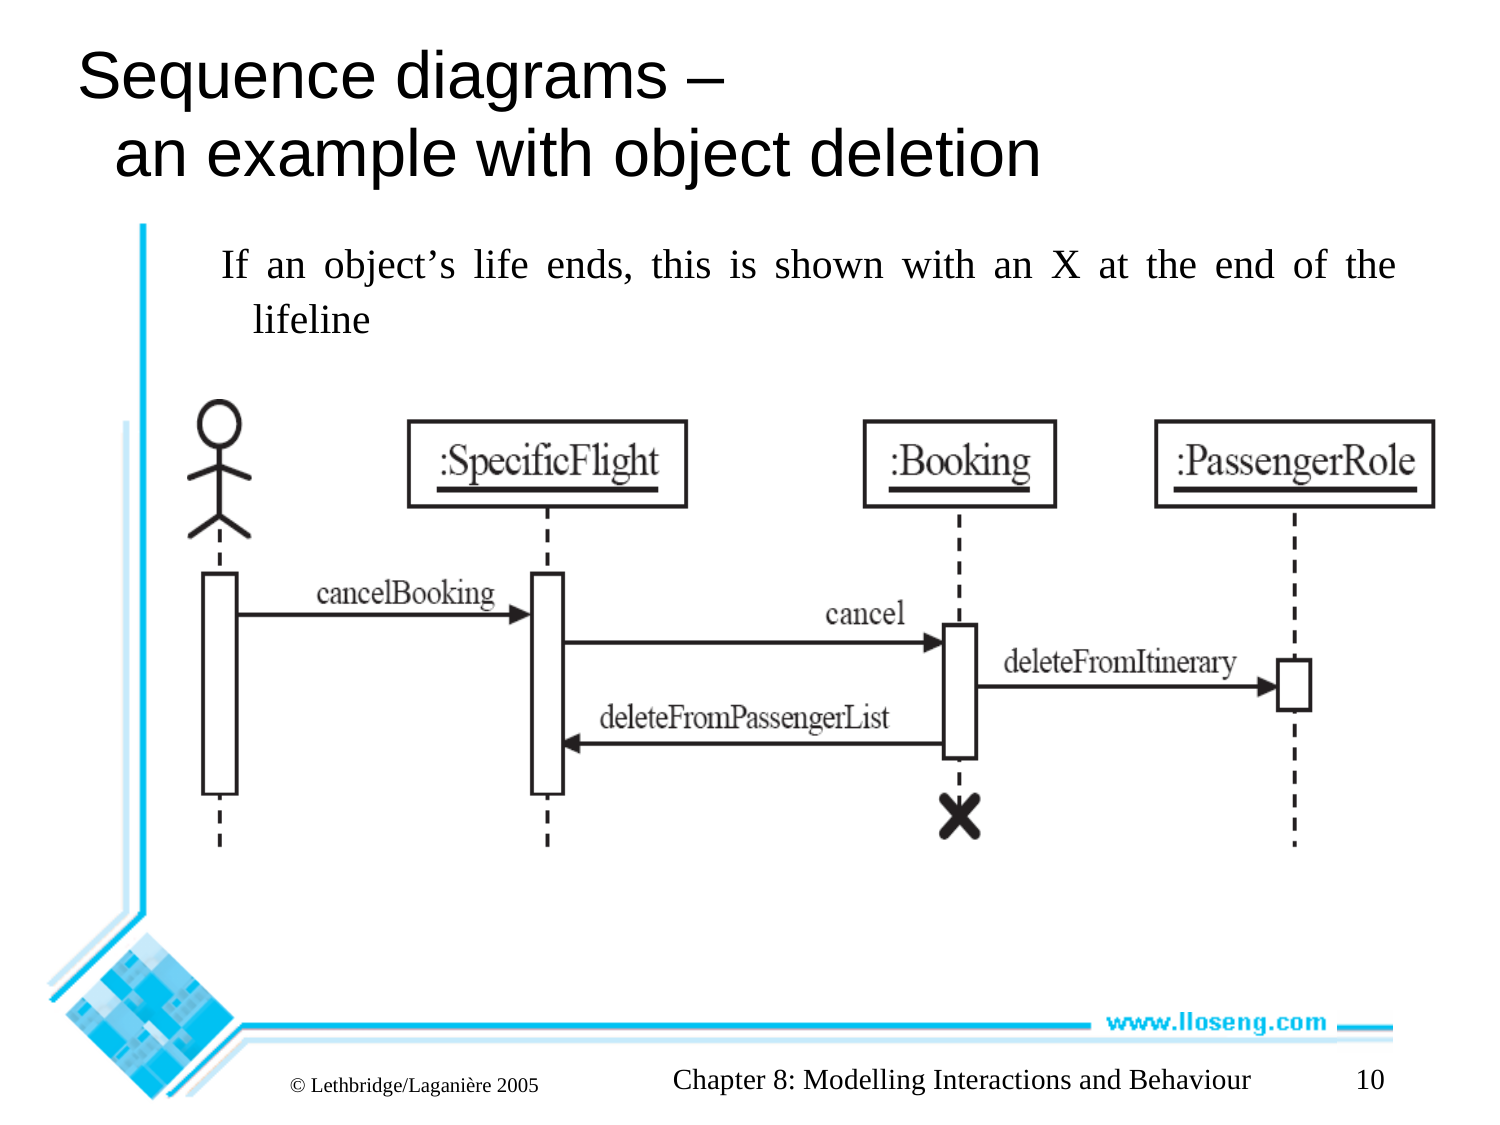

# Sequence diagrams – an example with object deletion
If an object’s life ends, this is shown with an X at the end of the lifeline
Chapter 8: Modelling Interactions and Behaviour
© Lethbridge/Laganière 2005